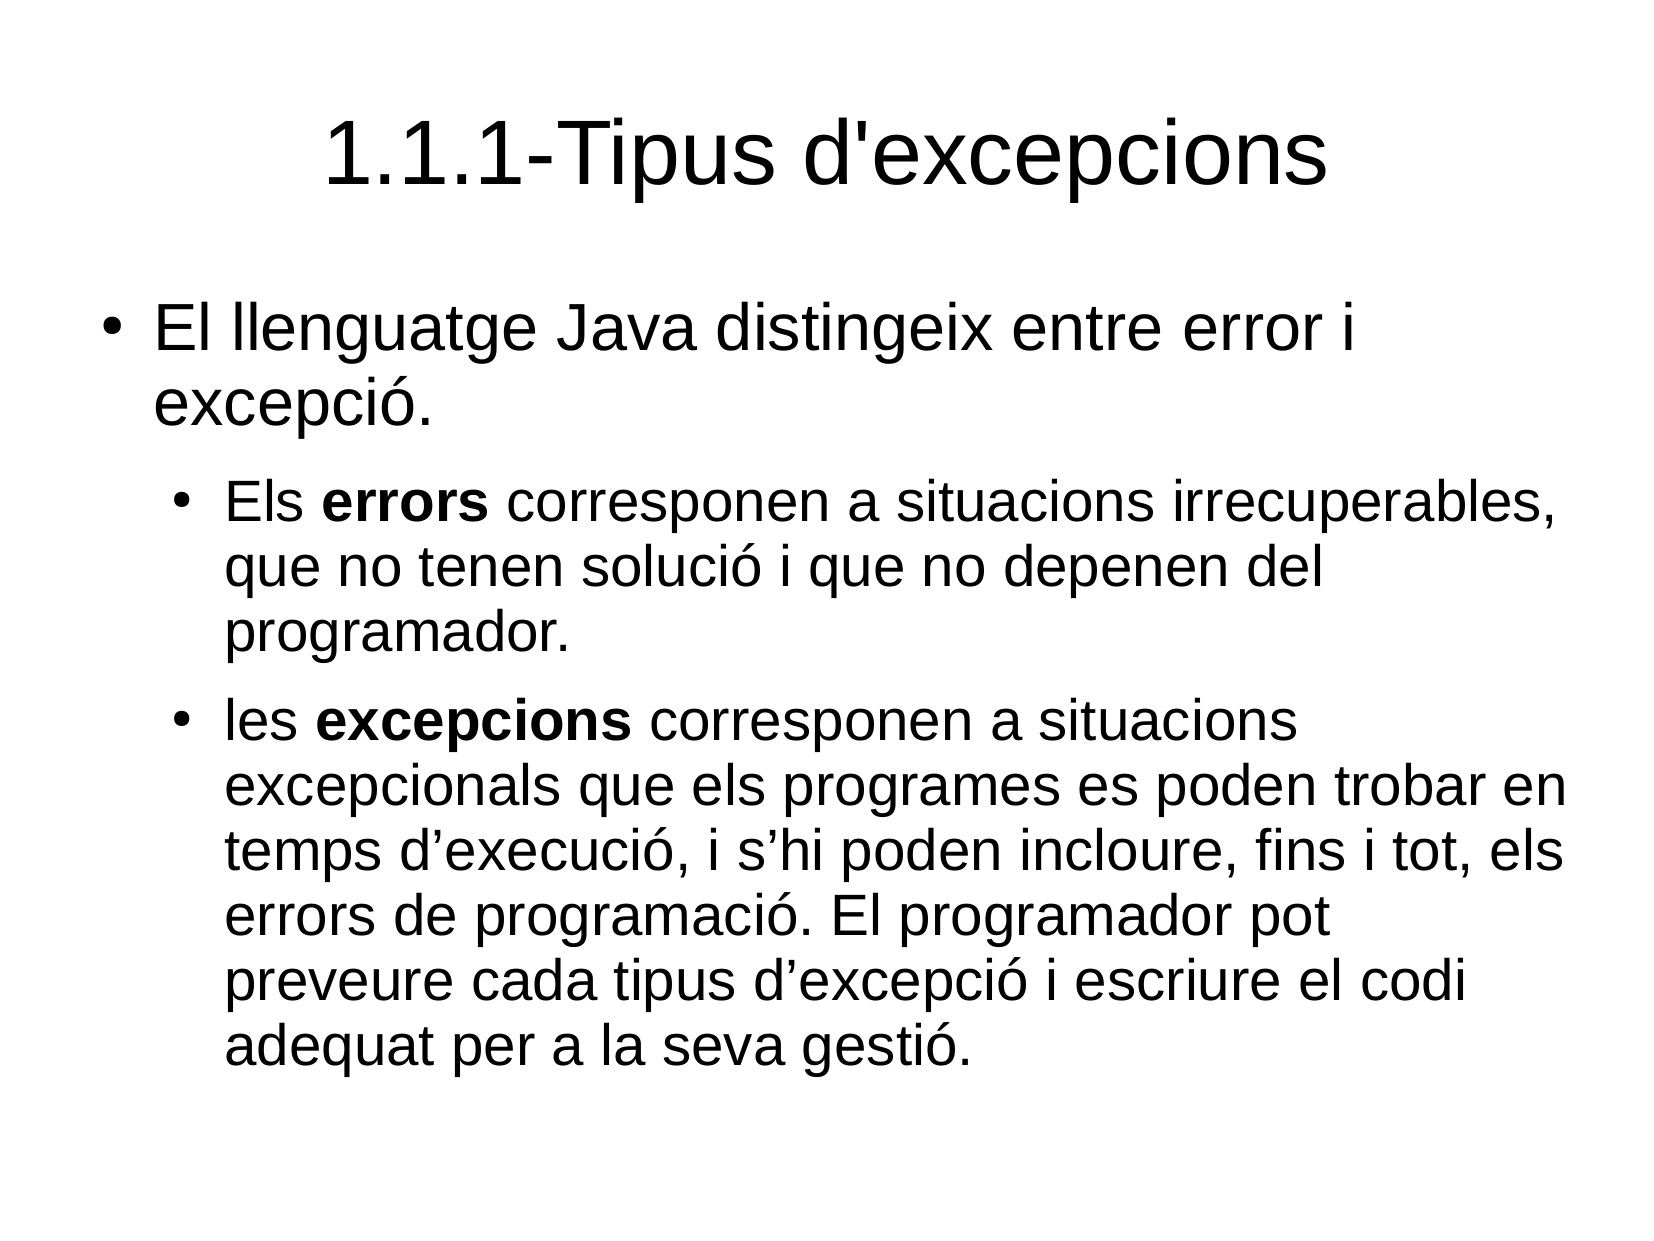

# 1.1.1-Tipus d'excepcions
El llenguatge Java distingeix entre error i excepció.
Els errors corresponen a situacions irrecuperables, que no tenen solució i que no depenen del programador.
les excepcions corresponen a situacions excepcionals que els programes es poden trobar en temps d’execució, i s’hi poden incloure, fins i tot, els errors de programació. El programador pot preveure cada tipus d’excepció i escriure el codi adequat per a la seva gestió.